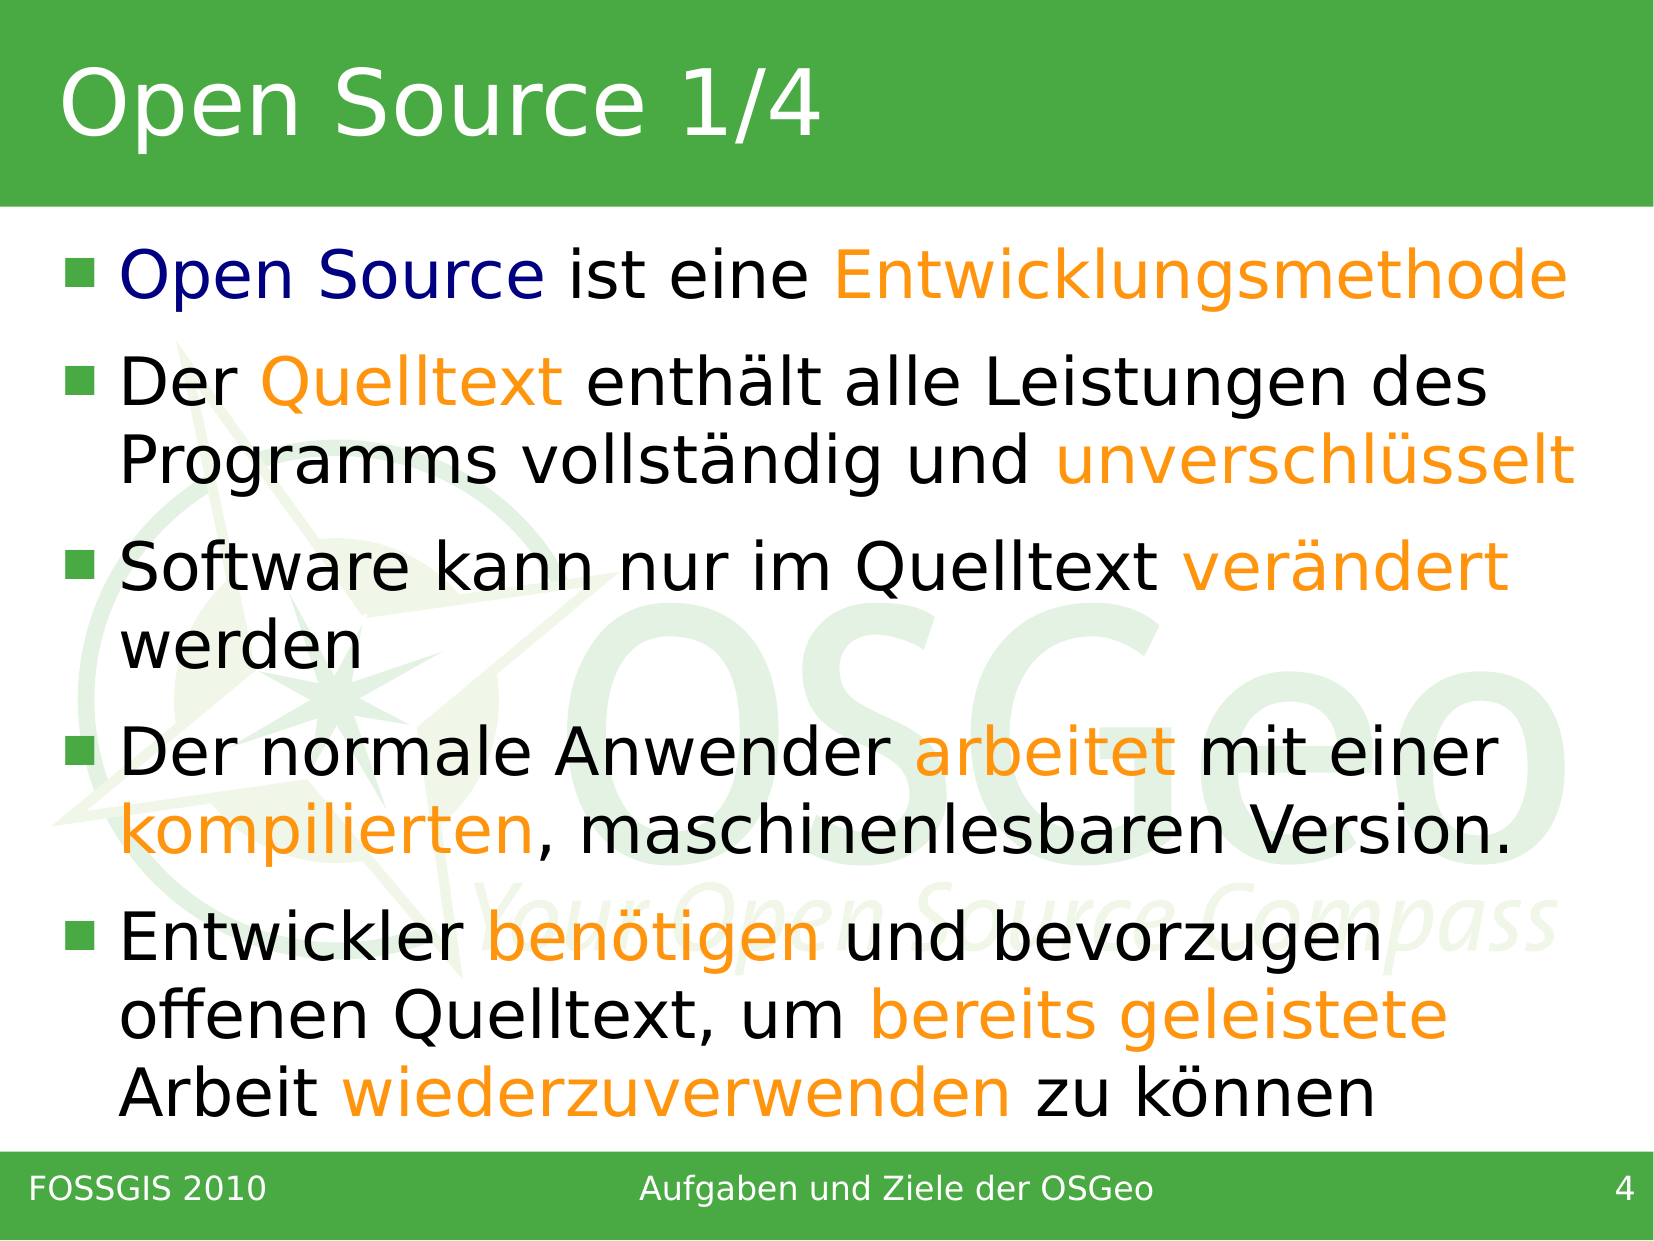

# Open Source 1/4
Open Source ist eine Entwicklungsmethode
Der Quelltext enthält alle Leistungen des Programms vollständig und unverschlüsselt
Software kann nur im Quelltext verändert werden
Der normale Anwender arbeitet mit einer kompilierten, maschinenlesbaren Version.
Entwickler benötigen und bevorzugen offenen Quelltext, um bereits geleistete Arbeit wiederzuverwenden zu können
FOSSGIS 2010
Aufgaben und Ziele der OSGeo
4